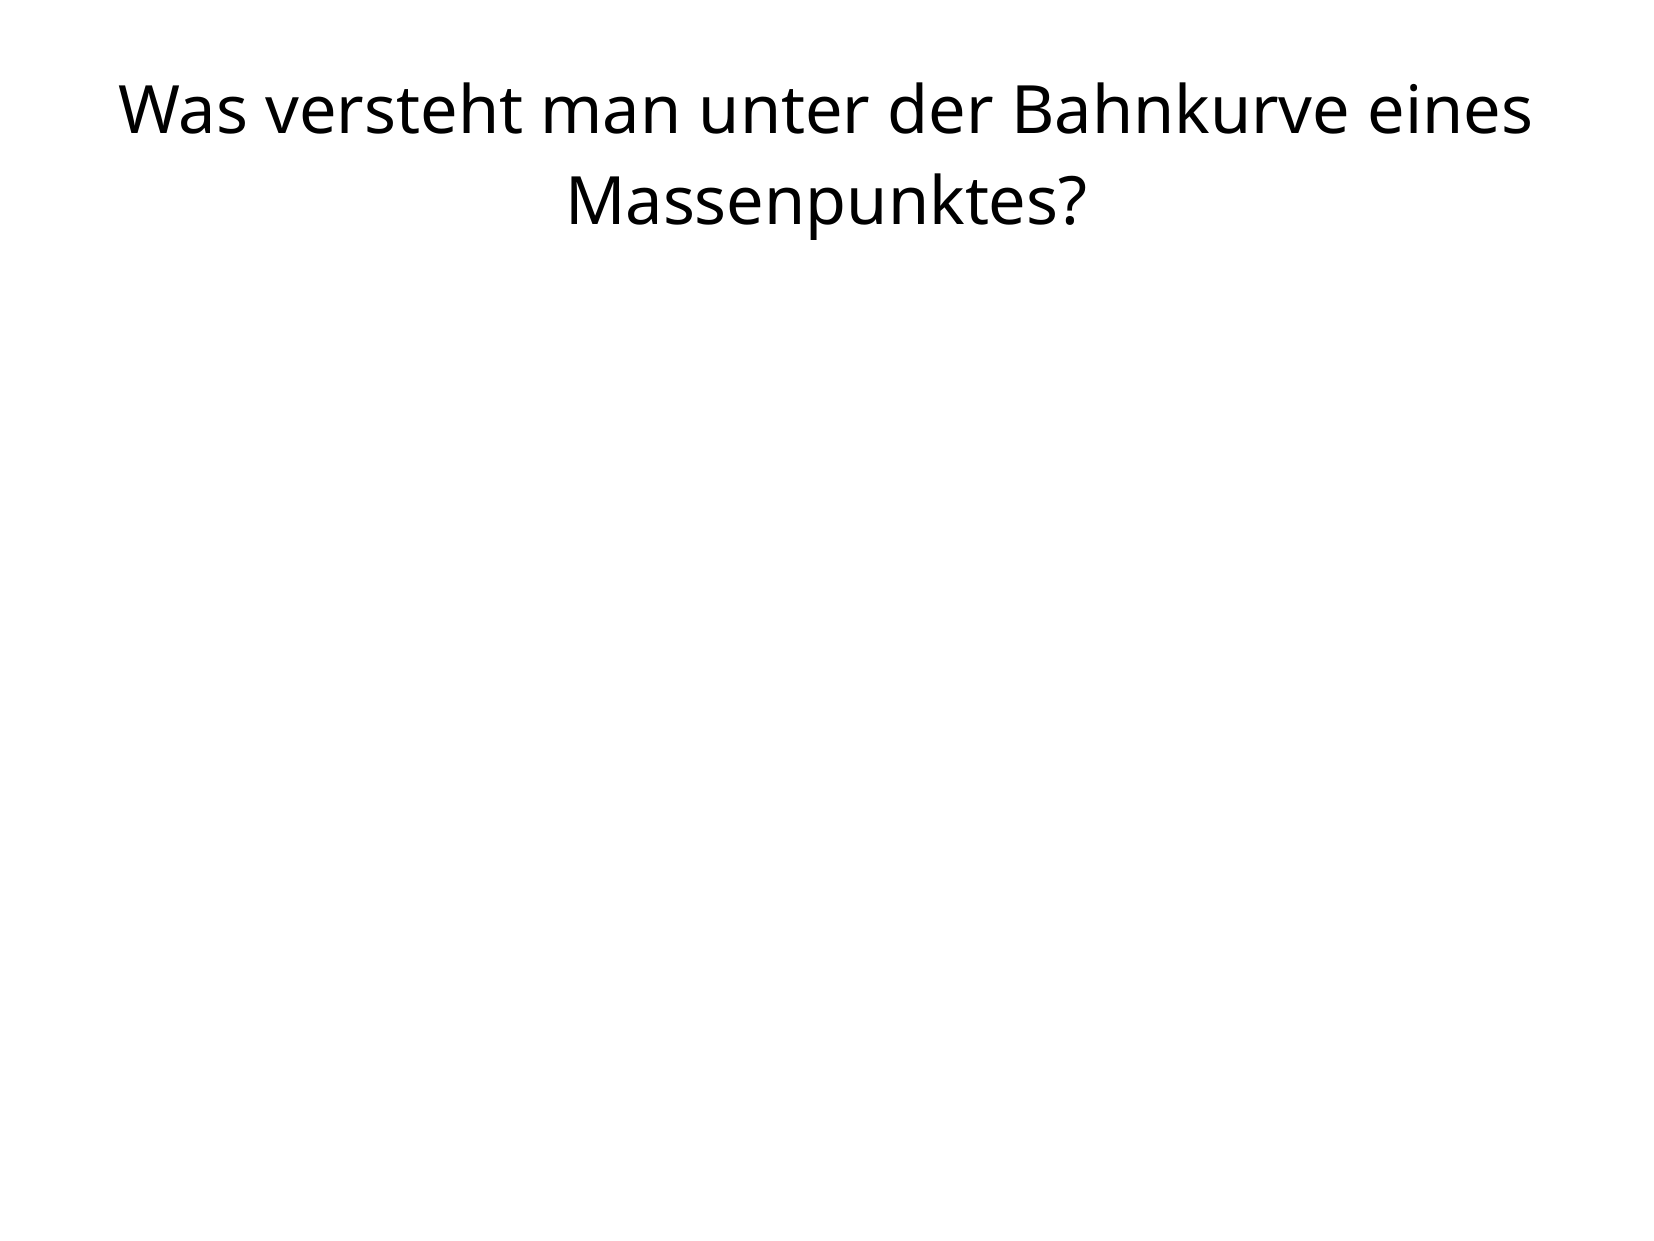

# Was versteht man unter der Bahnkurve eines Massenpunktes?